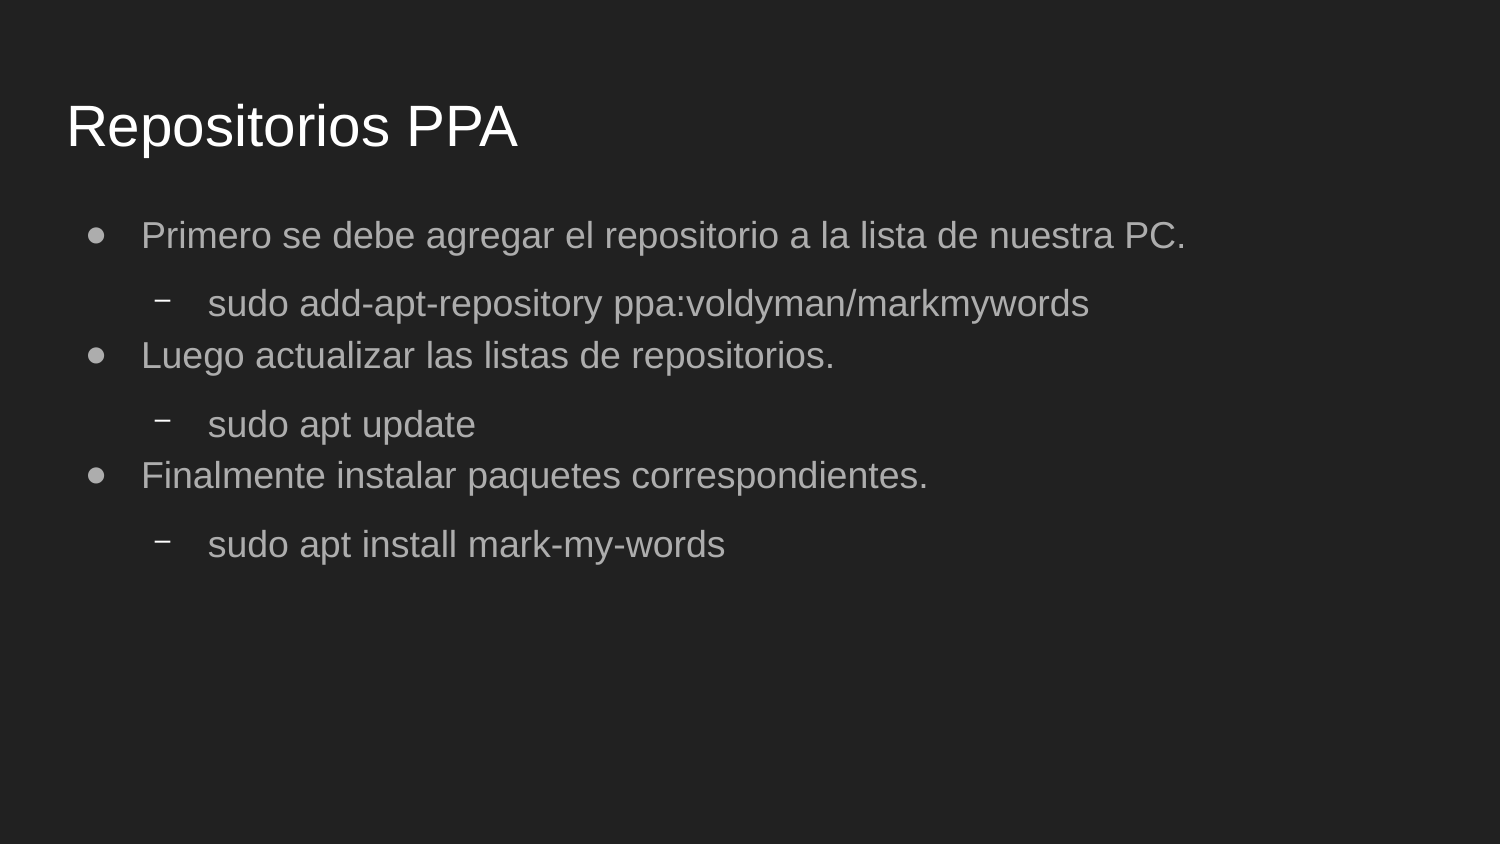

# Repositorios PPA
Primero se debe agregar el repositorio a la lista de nuestra PC.
sudo add-apt-repository ppa:voldyman/markmywords
Luego actualizar las listas de repositorios.
sudo apt update
Finalmente instalar paquetes correspondientes.
sudo apt install mark-my-words